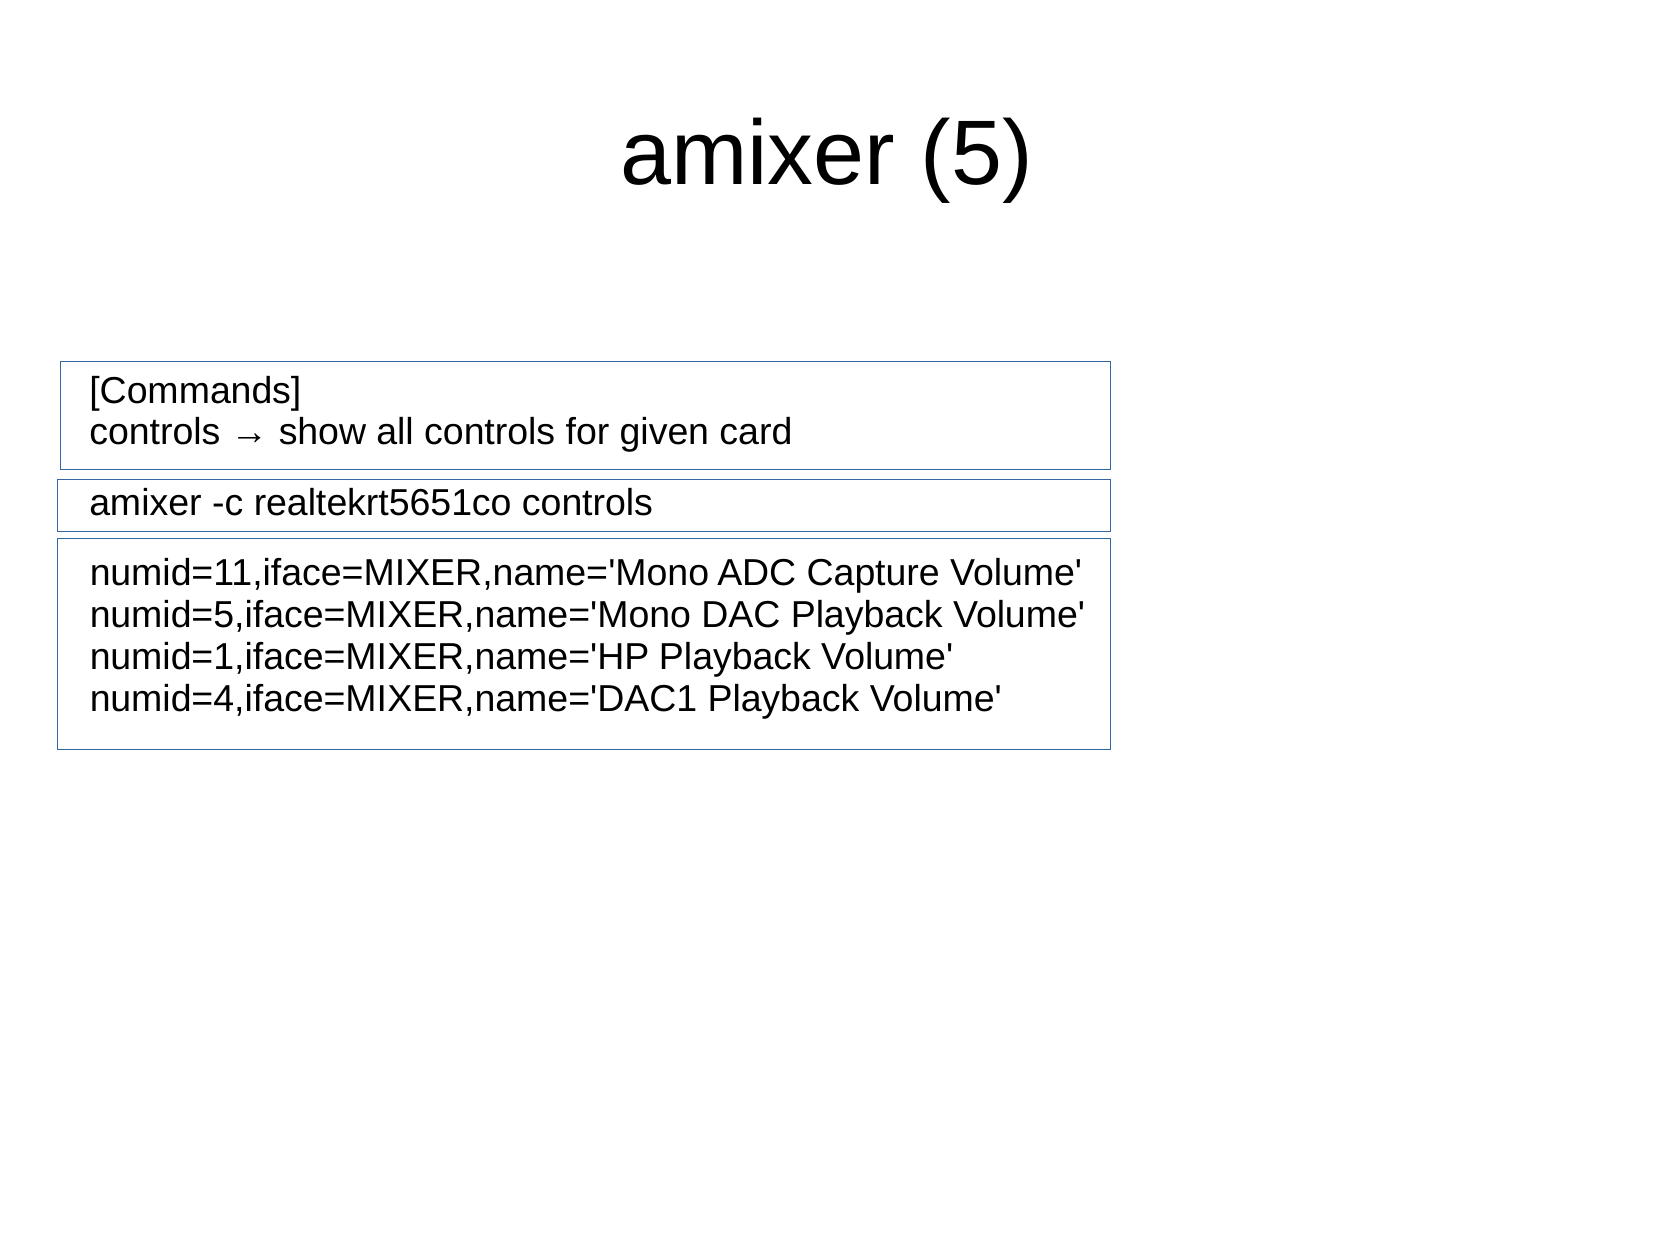

# amixer (5)
[Commands]
controls → show all controls for given card
amixer -c realtekrt5651co controls
numid=11,iface=MIXER,name='Mono ADC Capture Volume'
numid=5,iface=MIXER,name='Mono DAC Playback Volume'
numid=1,iface=MIXER,name='HP Playback Volume'
numid=4,iface=MIXER,name='DAC1 Playback Volume'